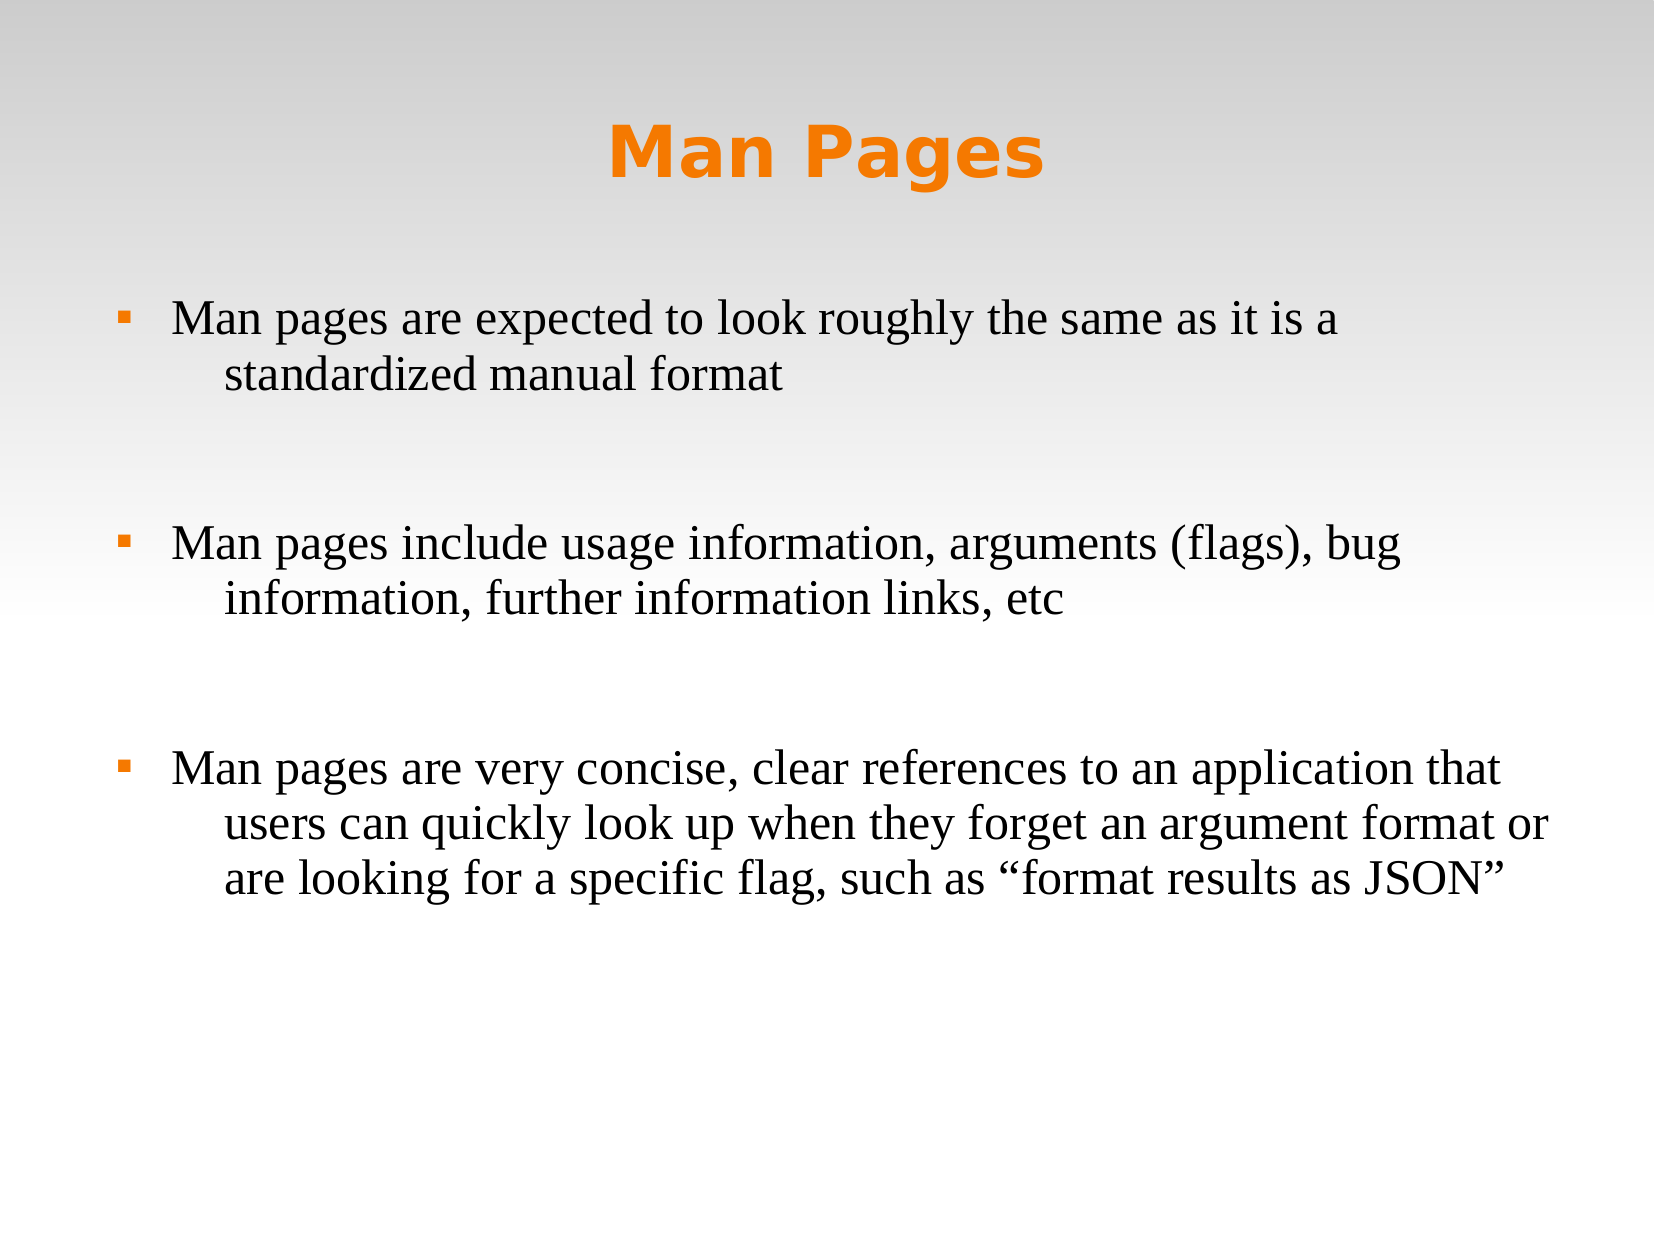

# Man Pages
Man pages are expected to look roughly the same as it is a standardized manual format
Man pages include usage information, arguments (flags), bug information, further information links, etc
Man pages are very concise, clear references to an application that users can quickly look up when they forget an argument format or are looking for a specific flag, such as “format results as JSON”